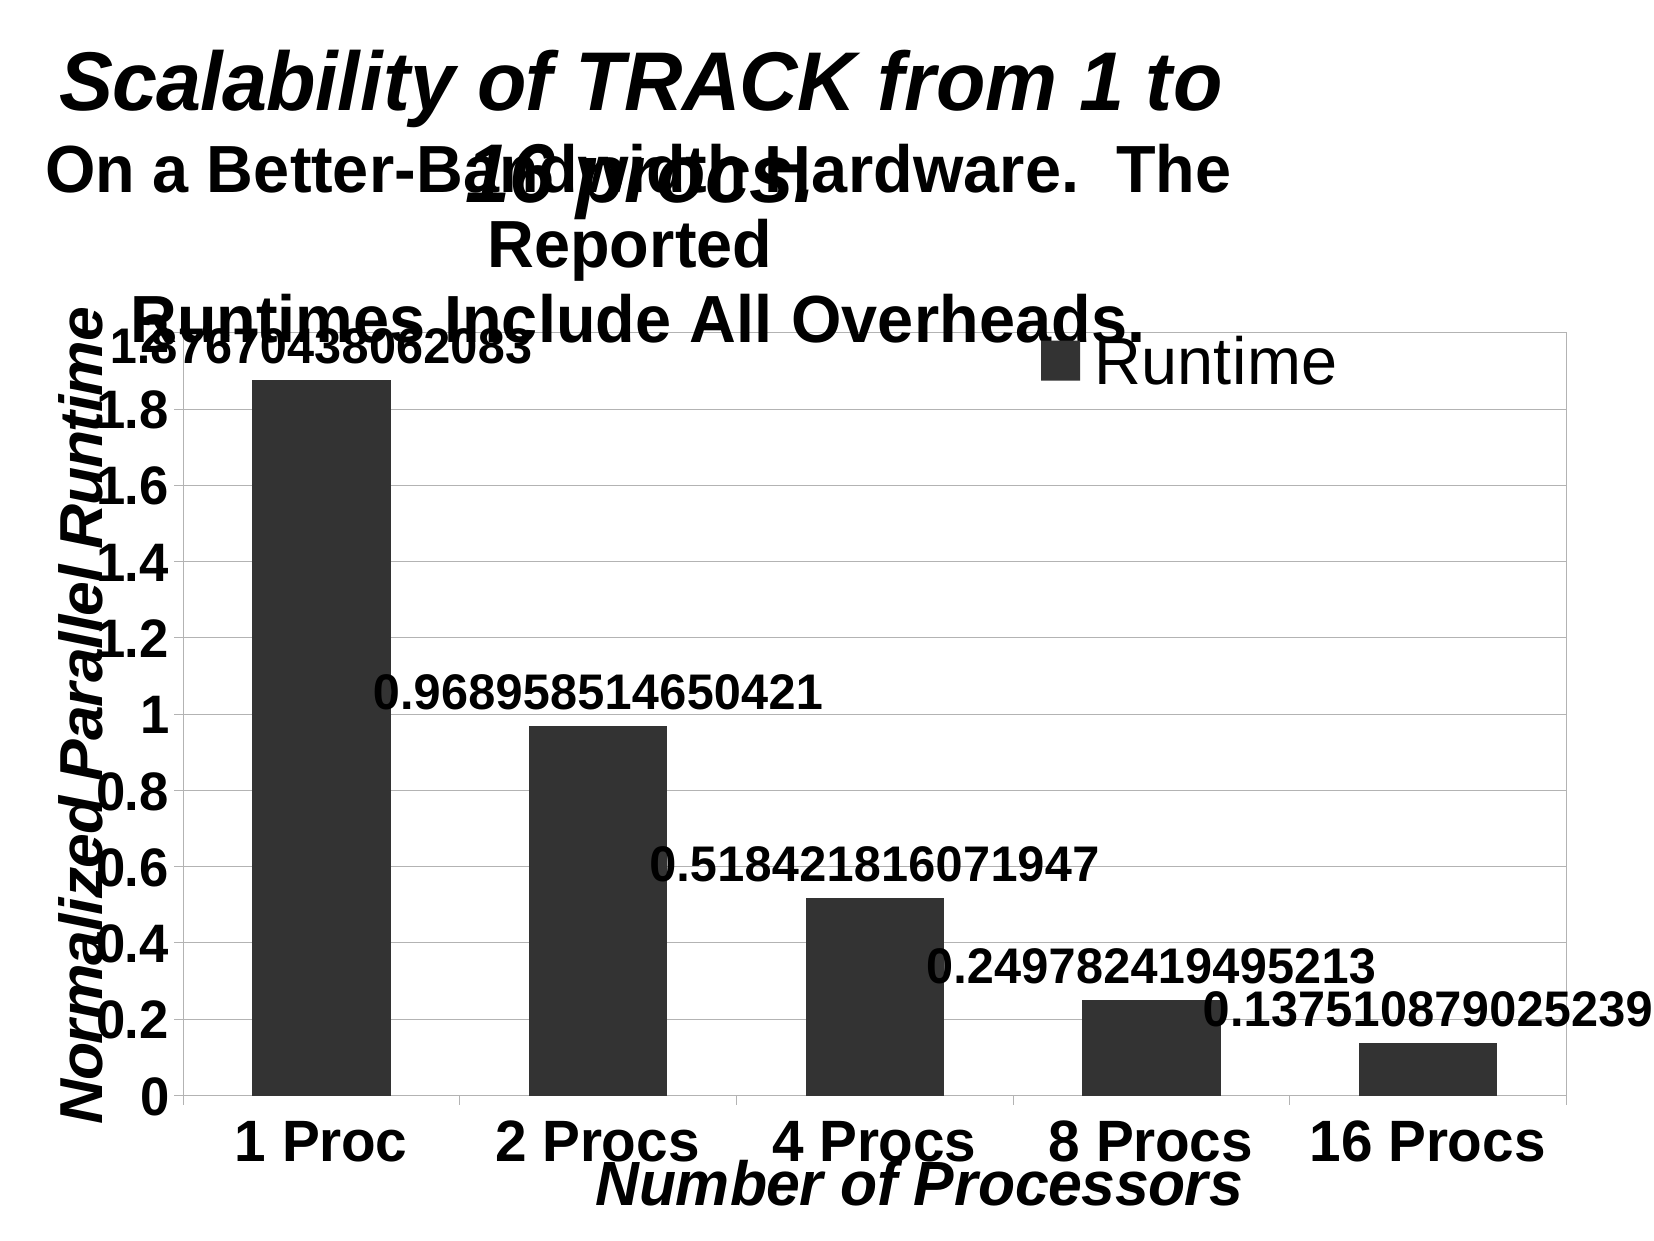

### Chart: Scalability of TRACK from 1 to 16 procs.
On a Better-Bandwidth Hardware. The Reported
Runtimes Include All Overheads.
| Category | Runtime |
|---|---|
| 1 Proc | 1.87670438062083 |
| 2 Procs | 0.968958514650421 |
| 4 Procs | 0.518421816071947 |
| 8 Procs | 0.249782419495213 |
| 16 Procs | 0.137510879025239 |